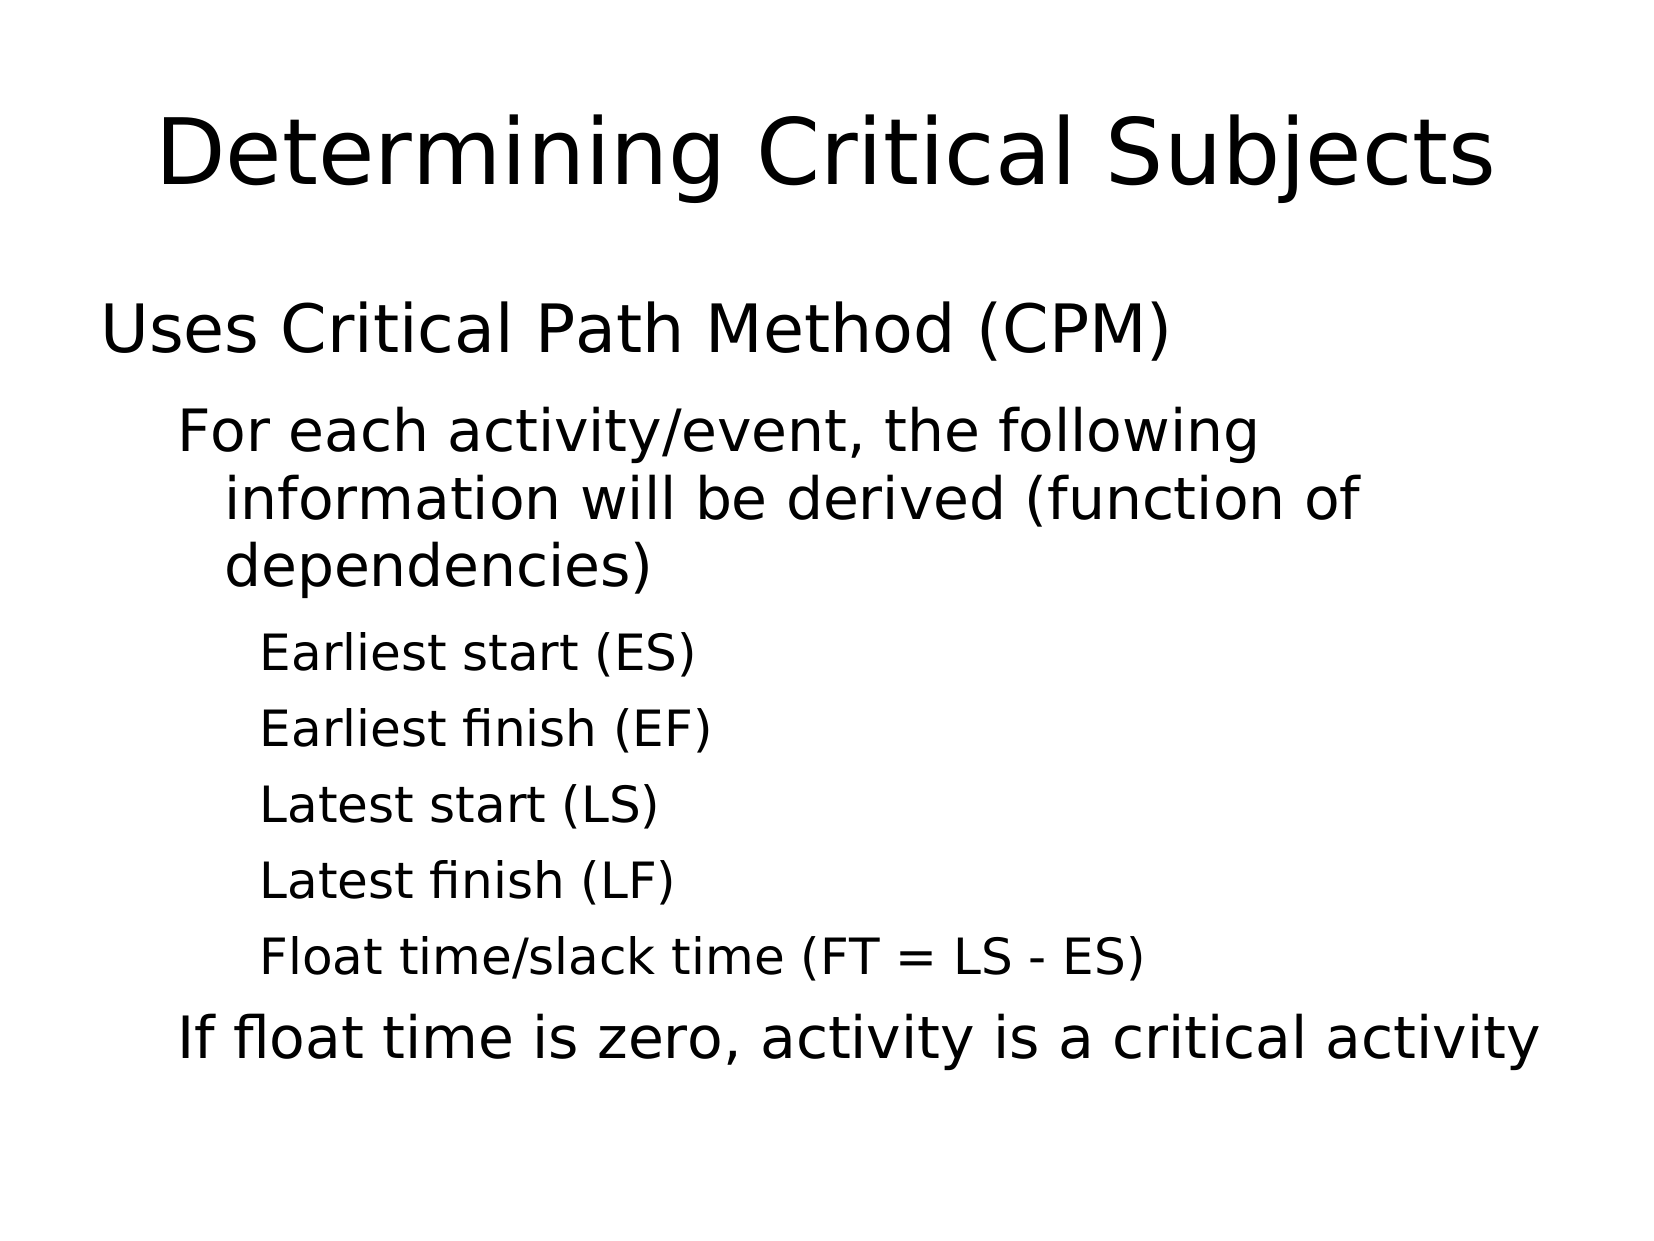

# Determining Critical Subjects
Uses Critical Path Method (CPM)
For each activity/event, the following information will be derived (function of dependencies)
Earliest start (ES)
Earliest finish (EF)
Latest start (LS)
Latest finish (LF)
Float time/slack time (FT = LS - ES)
If float time is zero, activity is a critical activity